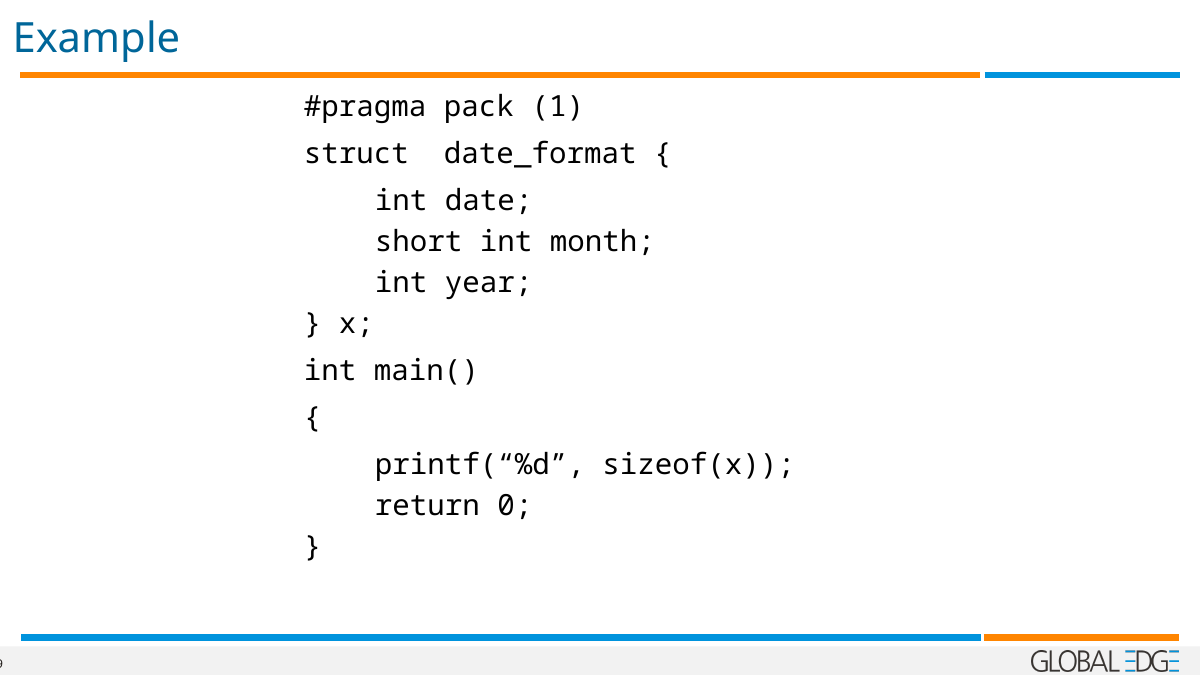

Example
# #pragma pack (1)
struct date_format {
int date;
short int month;
int year;
} x;
int main()
{
printf(“%d”, sizeof(x));
return 0;
}